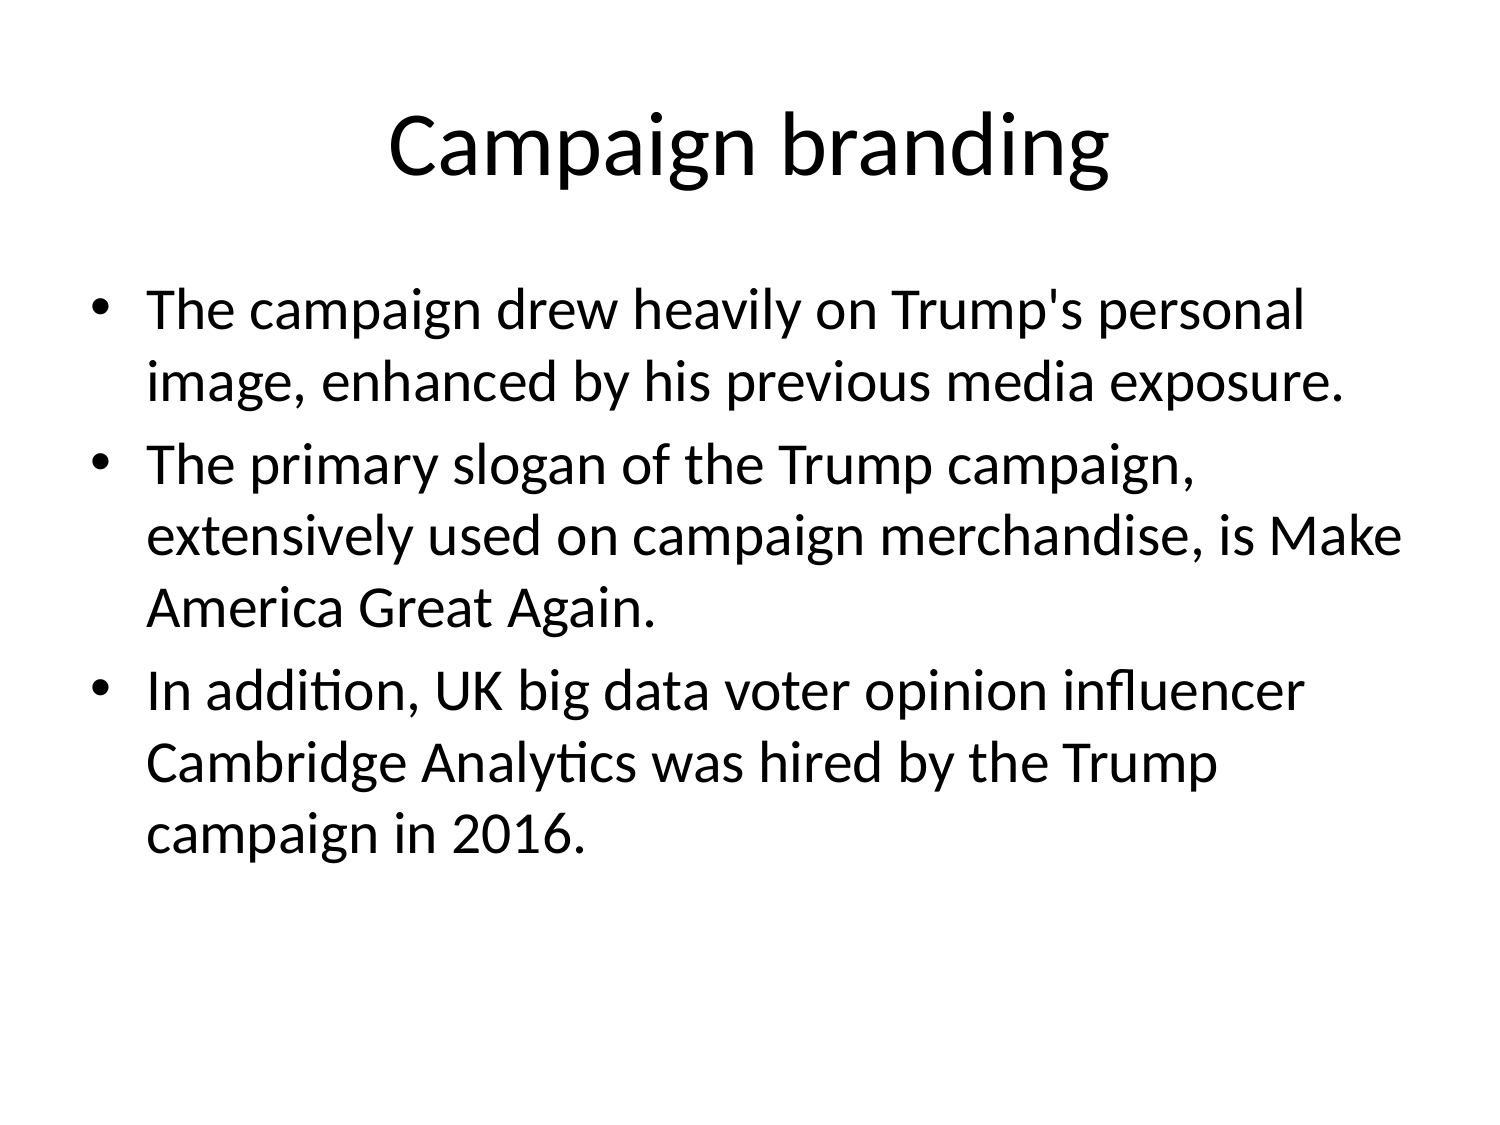

# Campaign branding
The campaign drew heavily on Trump's personal image, enhanced by his previous media exposure.
The primary slogan of the Trump campaign, extensively used on campaign merchandise, is Make America Great Again.
In addition, UK big data voter opinion influencer Cambridge Analytics was hired by the Trump campaign in 2016.